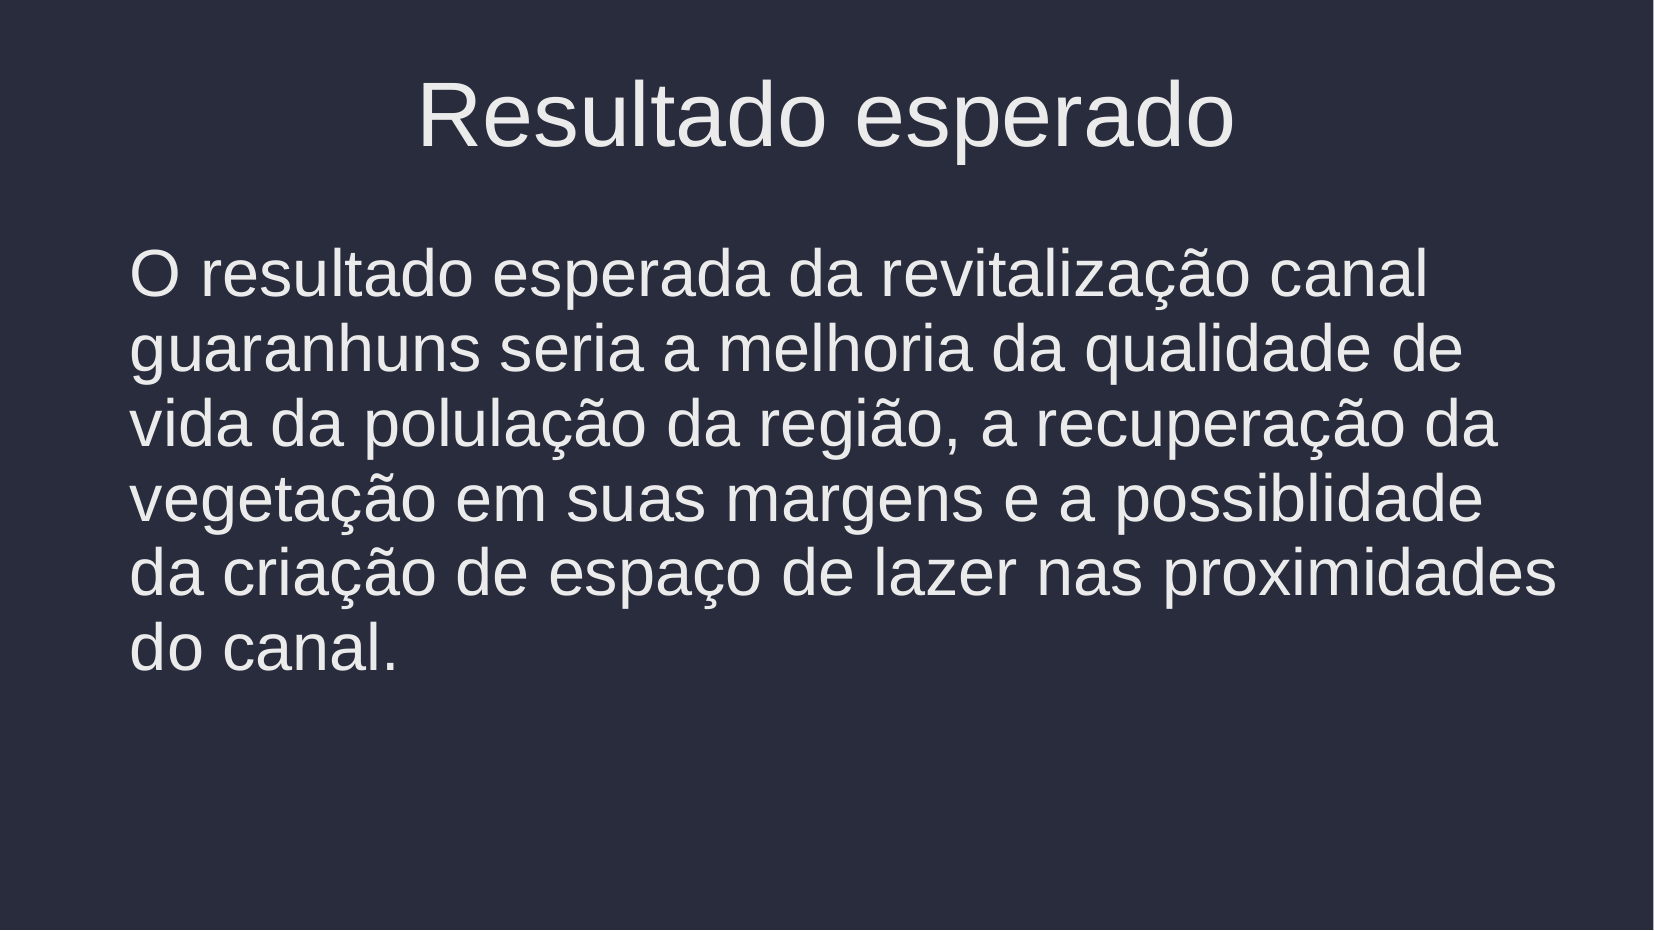

# Resultado esperado
O resultado esperada da revitalização canal guaranhuns seria a melhoria da qualidade de vida da polulação da região, a recuperação da vegetação em suas margens e a possiblidade da criação de espaço de lazer nas proximidades do canal.